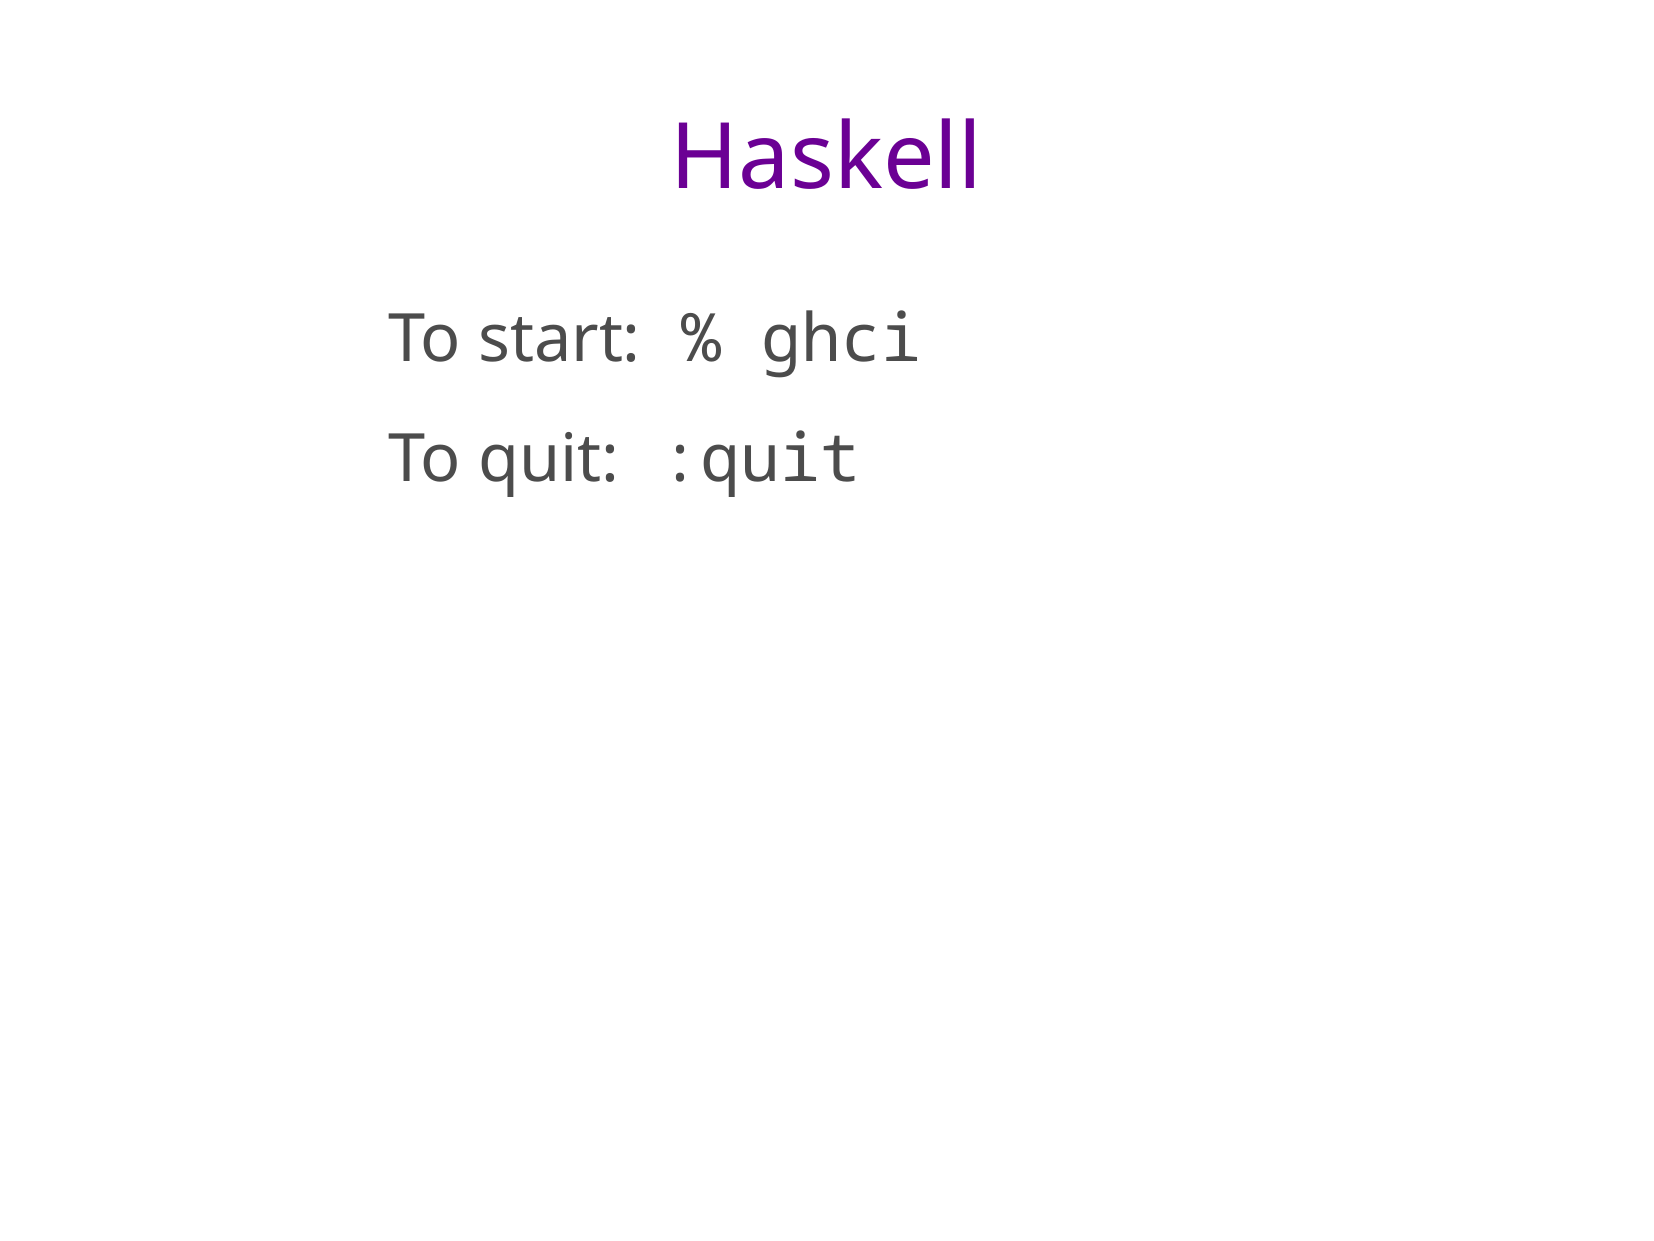

# Haskell
To start: % ghci
To quit: :quit